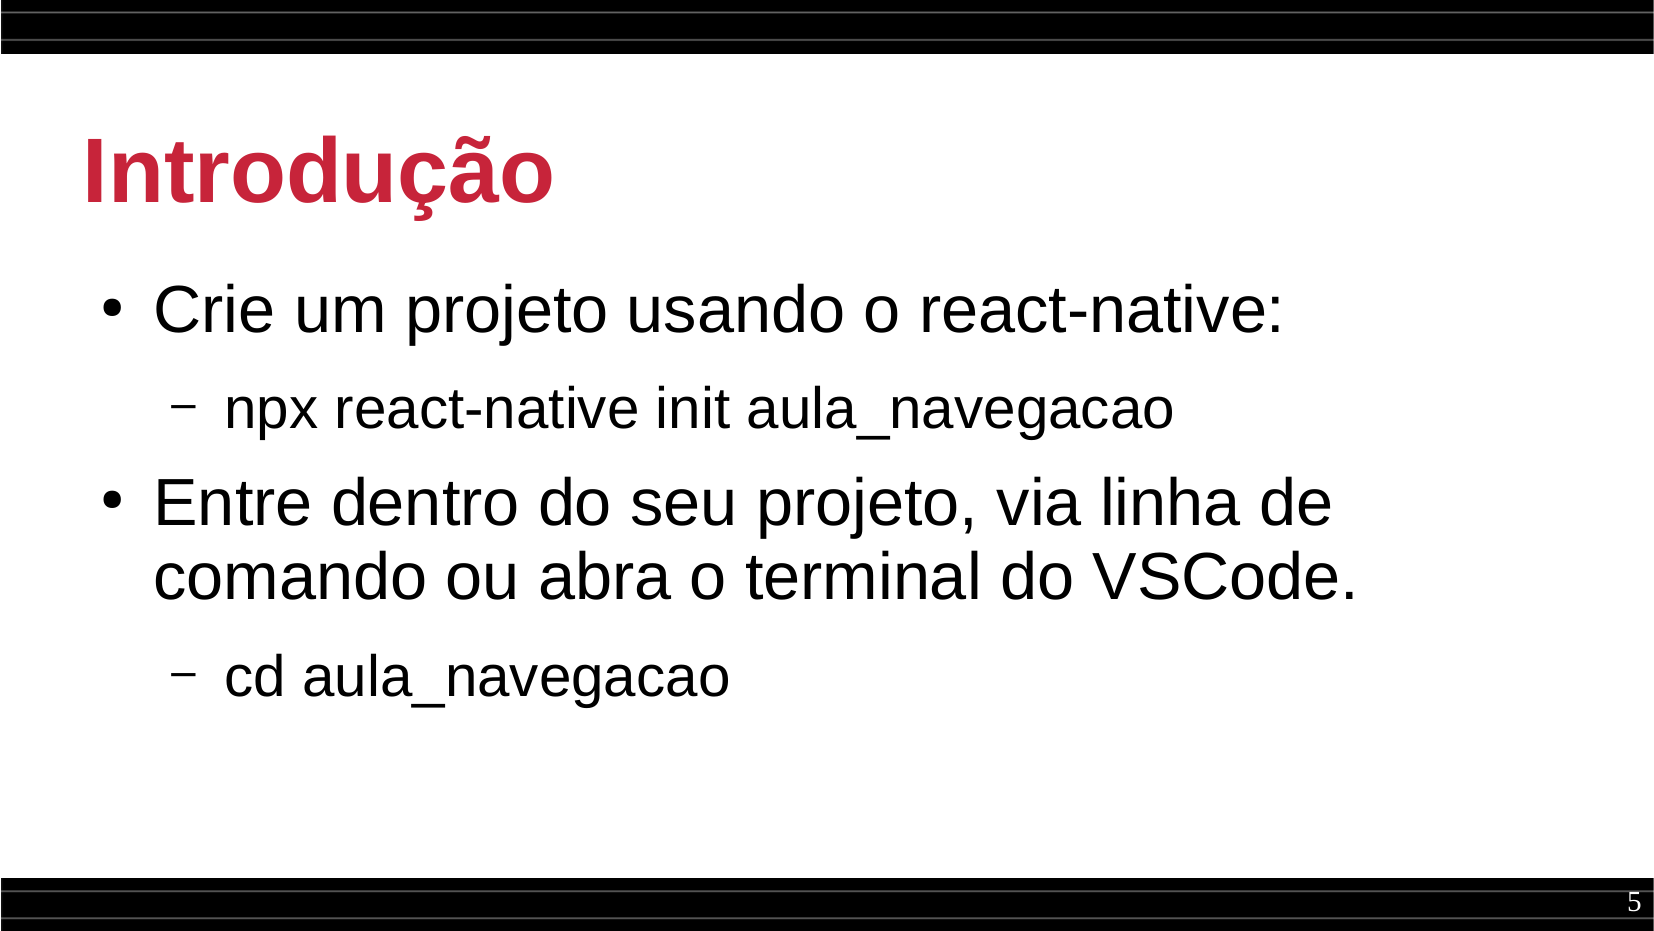

# Introdução
Crie um projeto usando o react-native:
npx react-native init aula_navegacao
Entre dentro do seu projeto, via linha de comando ou abra o terminal do VSCode.
cd aula_navegacao